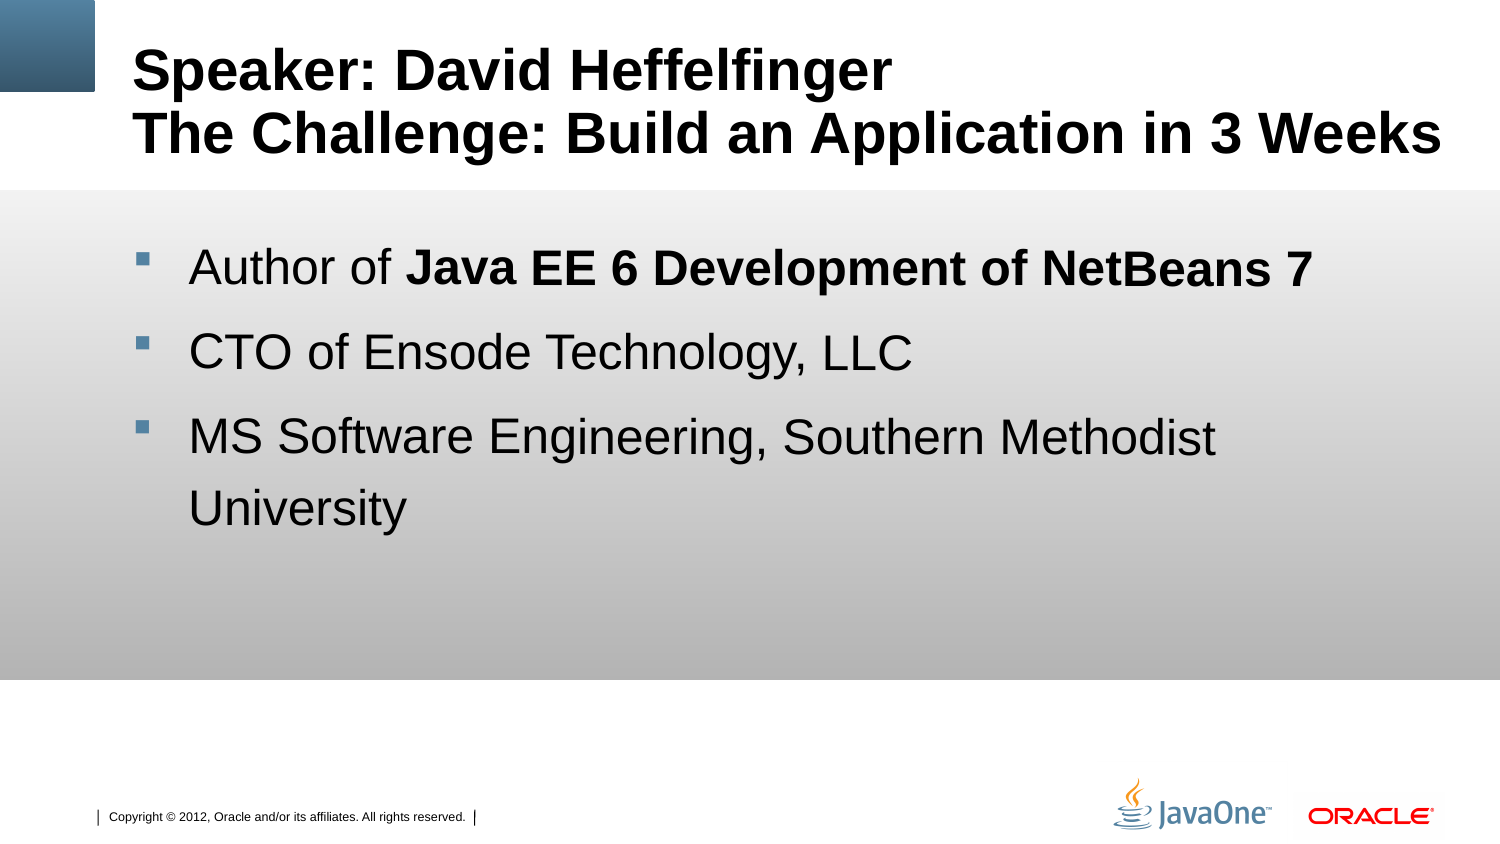

# Speaker: David Heffelfinger The Challenge: Build an Application in 3 Weeks
Author of Java EE 6 Development of NetBeans 7
CTO of Ensode Technology, LLC
MS Software Engineering, Southern Methodist University